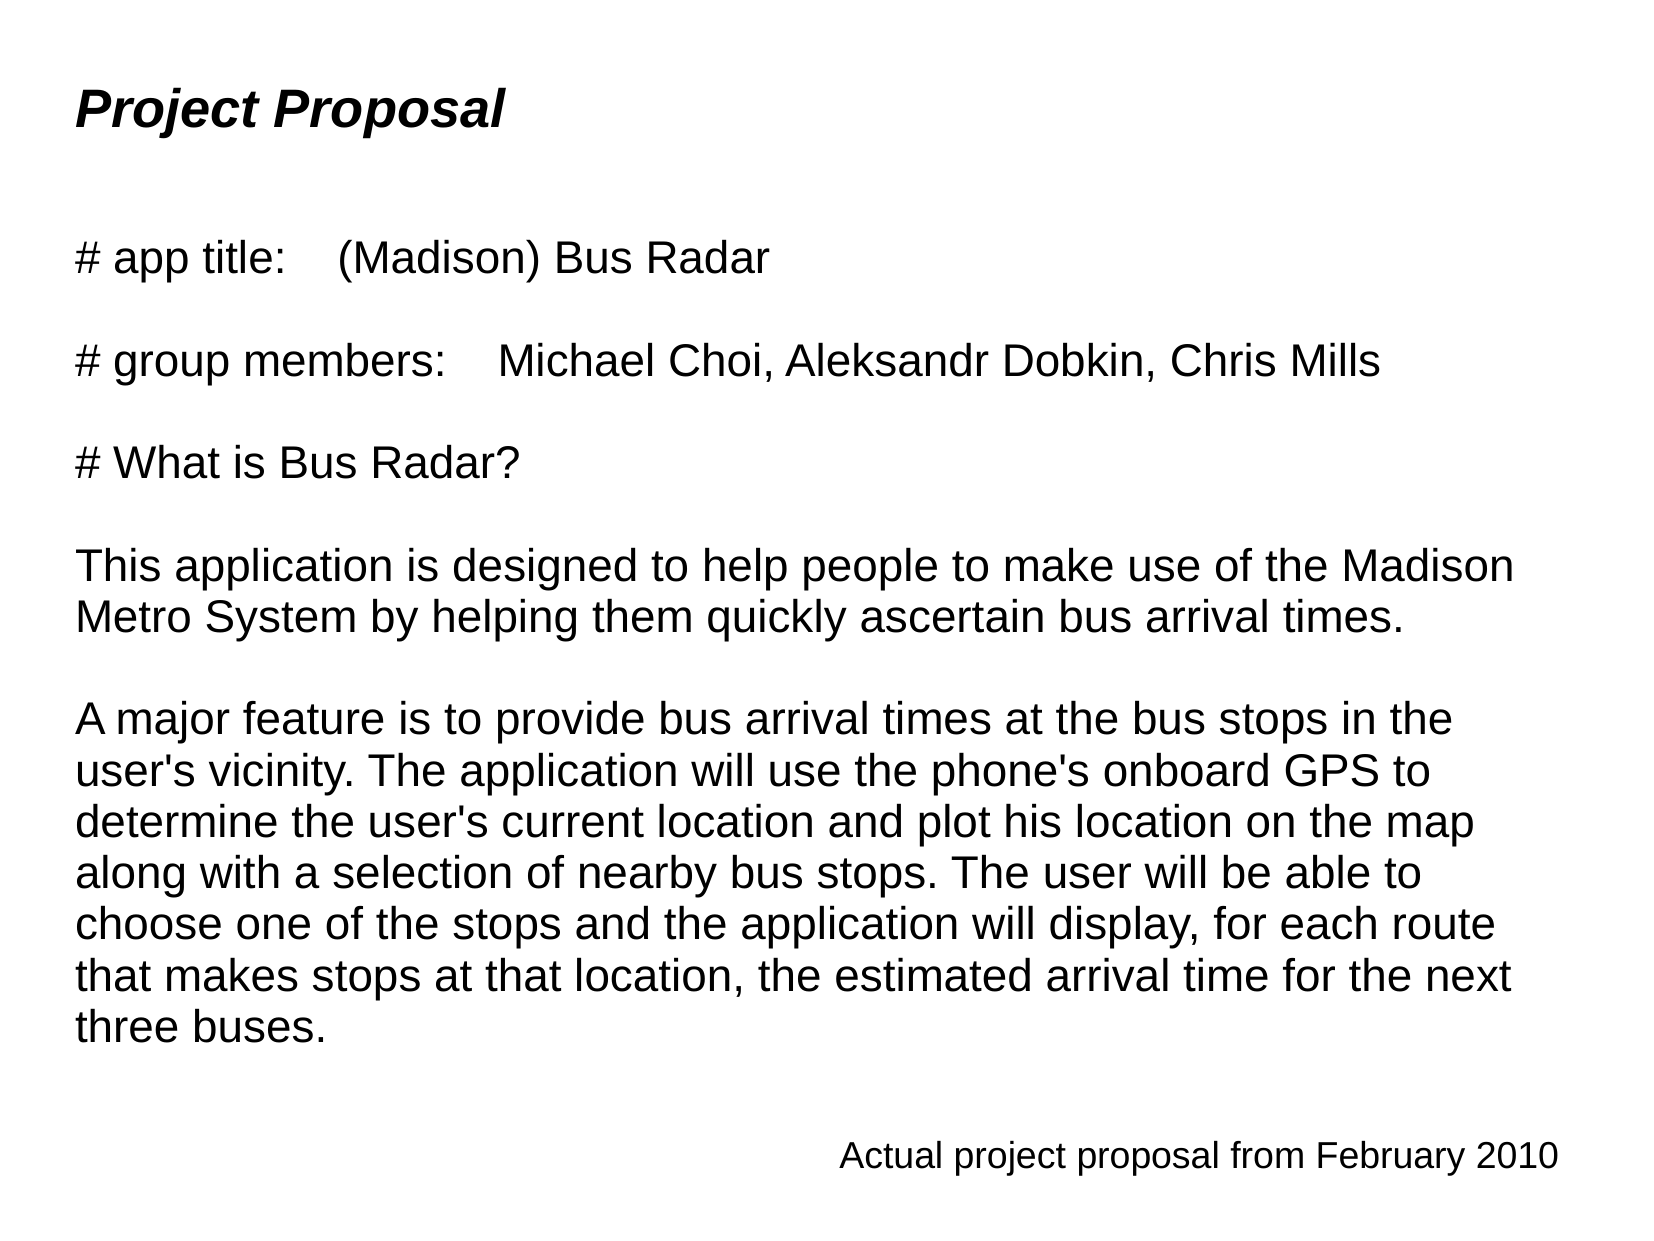

# Project Proposal
# app title: (Madison) Bus Radar
# group members: Michael Choi, Aleksandr Dobkin, Chris Mills
# What is Bus Radar?
This application is designed to help people to make use of the Madison Metro System by helping them quickly ascertain bus arrival times.
A major feature is to provide bus arrival times at the bus stops in the user's vicinity. The application will use the phone's onboard GPS to determine the user's current location and plot his location on the map along with a selection of nearby bus stops. The user will be able to choose one of the stops and the application will display, for each route that makes stops at that location, the estimated arrival time for the next three buses.
Actual project proposal from February 2010